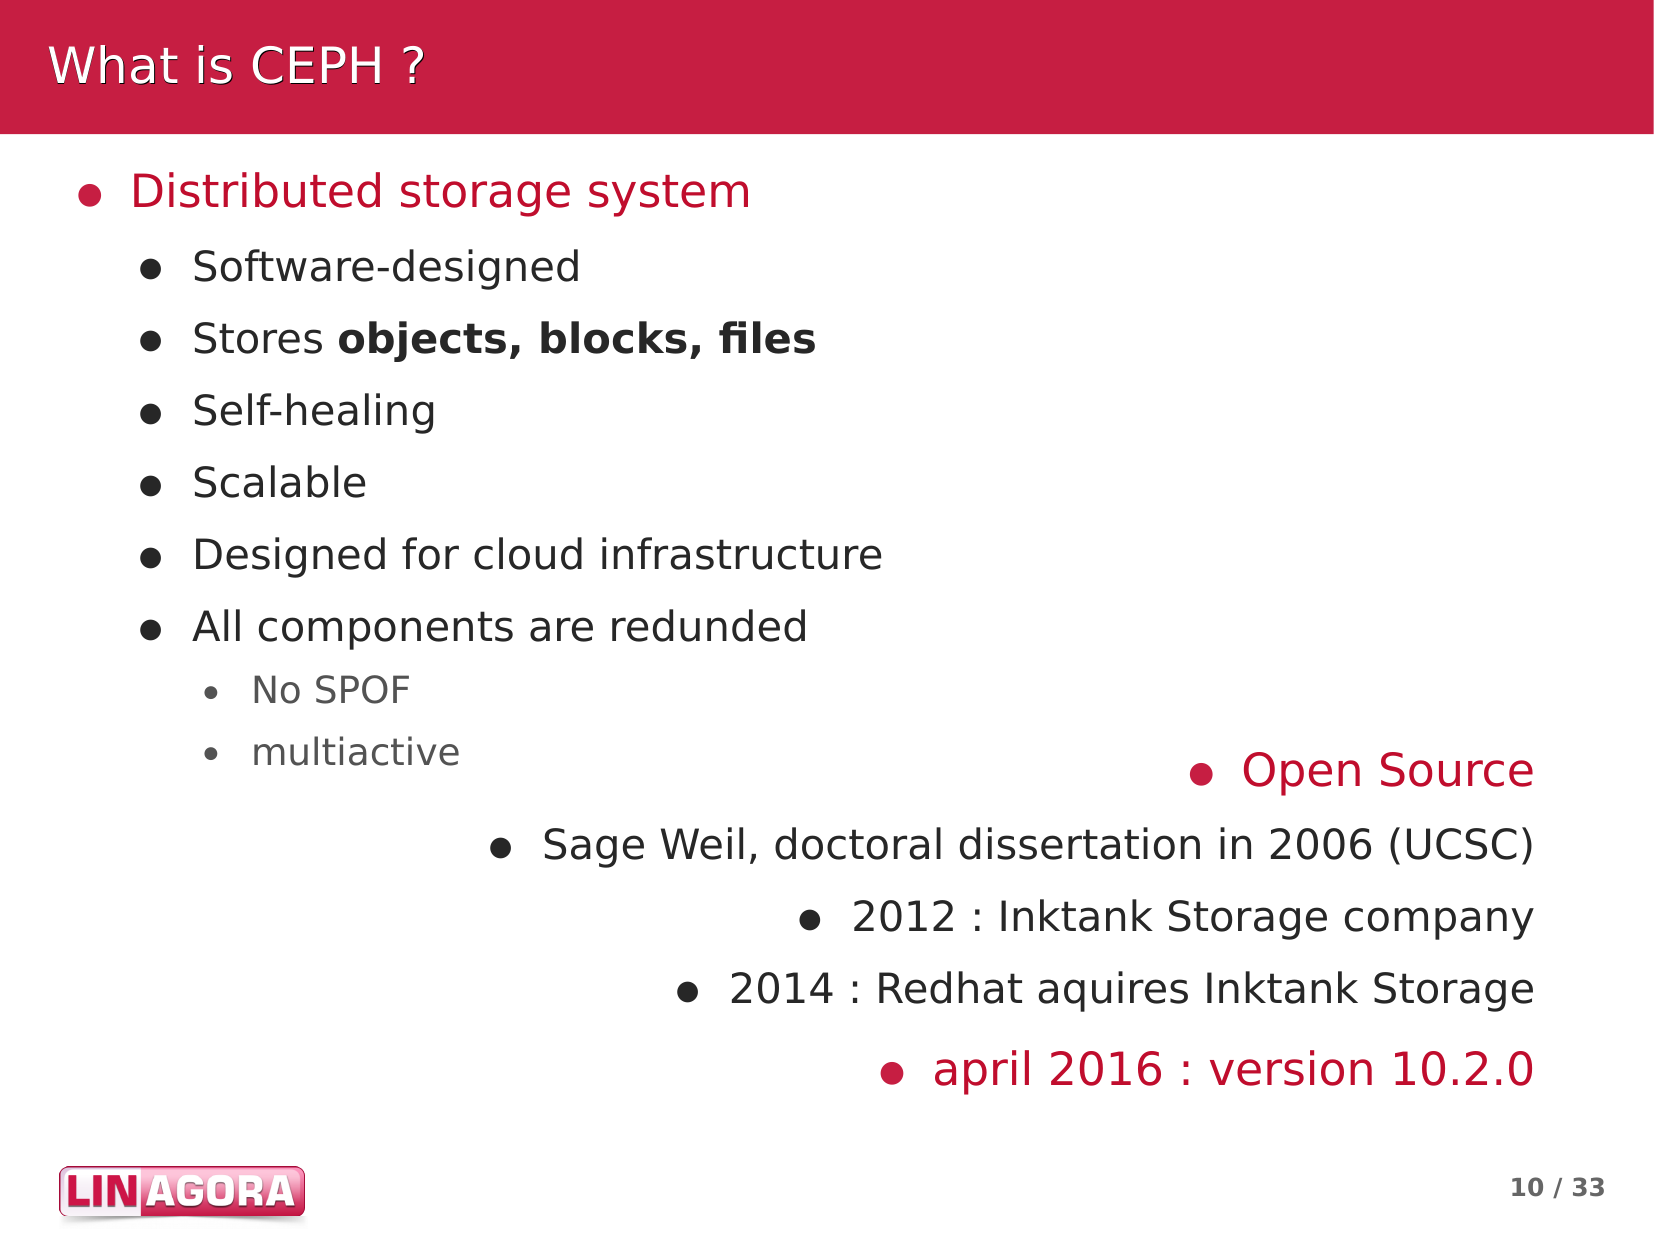

# What is CEPH ?
Distributed storage system
Software-designed
Stores objects, blocks, files
Self-healing
Scalable
Designed for cloud infrastructure
All components are redunded
No SPOF
multiactive
Open Source
Sage Weil, doctoral dissertation in 2006 (UCSC)
2012 : Inktank Storage company
2014 : Redhat aquires Inktank Storage
april 2016 : version 10.2.0